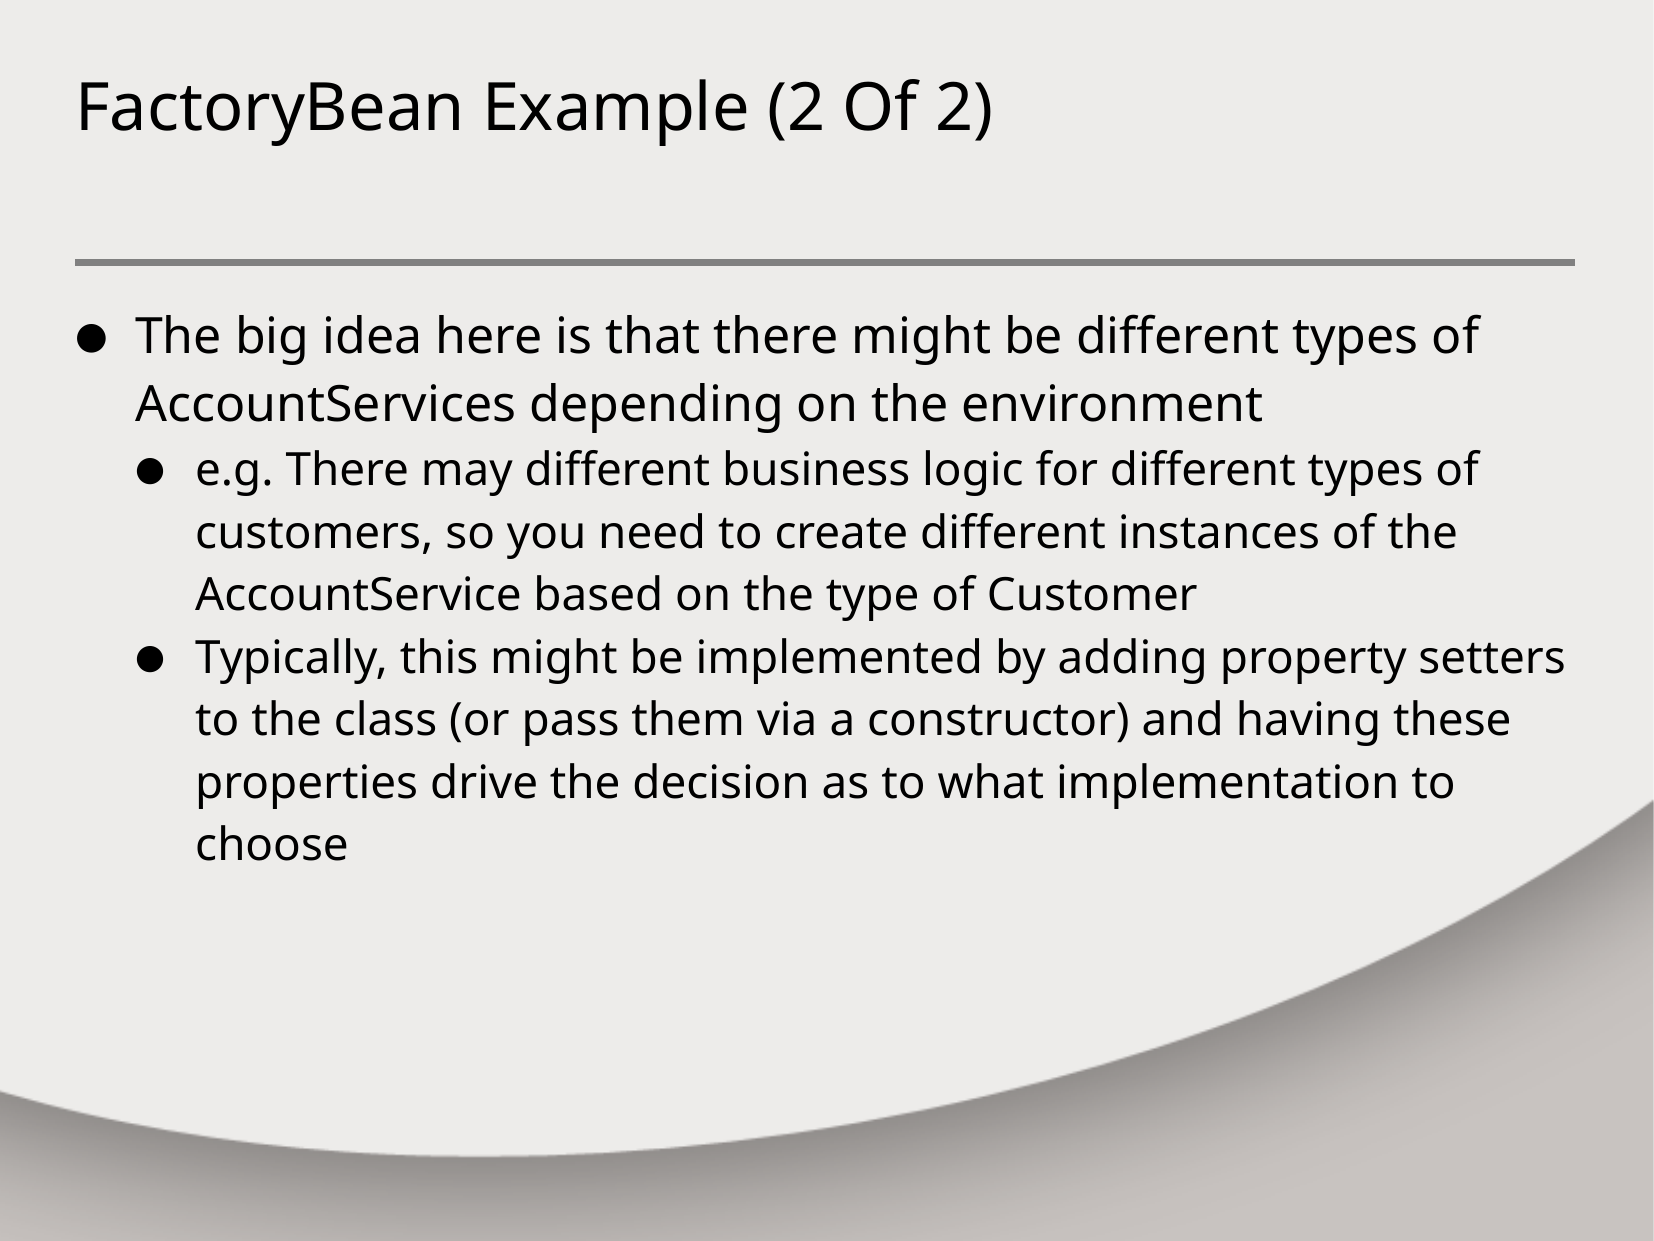

# FactoryBean Example (2 Of 2)
The big idea here is that there might be different types of AccountServices depending on the environment
e.g. There may different business logic for different types of customers, so you need to create different instances of the AccountService based on the type of Customer
Typically, this might be implemented by adding property setters to the class (or pass them via a constructor) and having these properties drive the decision as to what implementation to choose